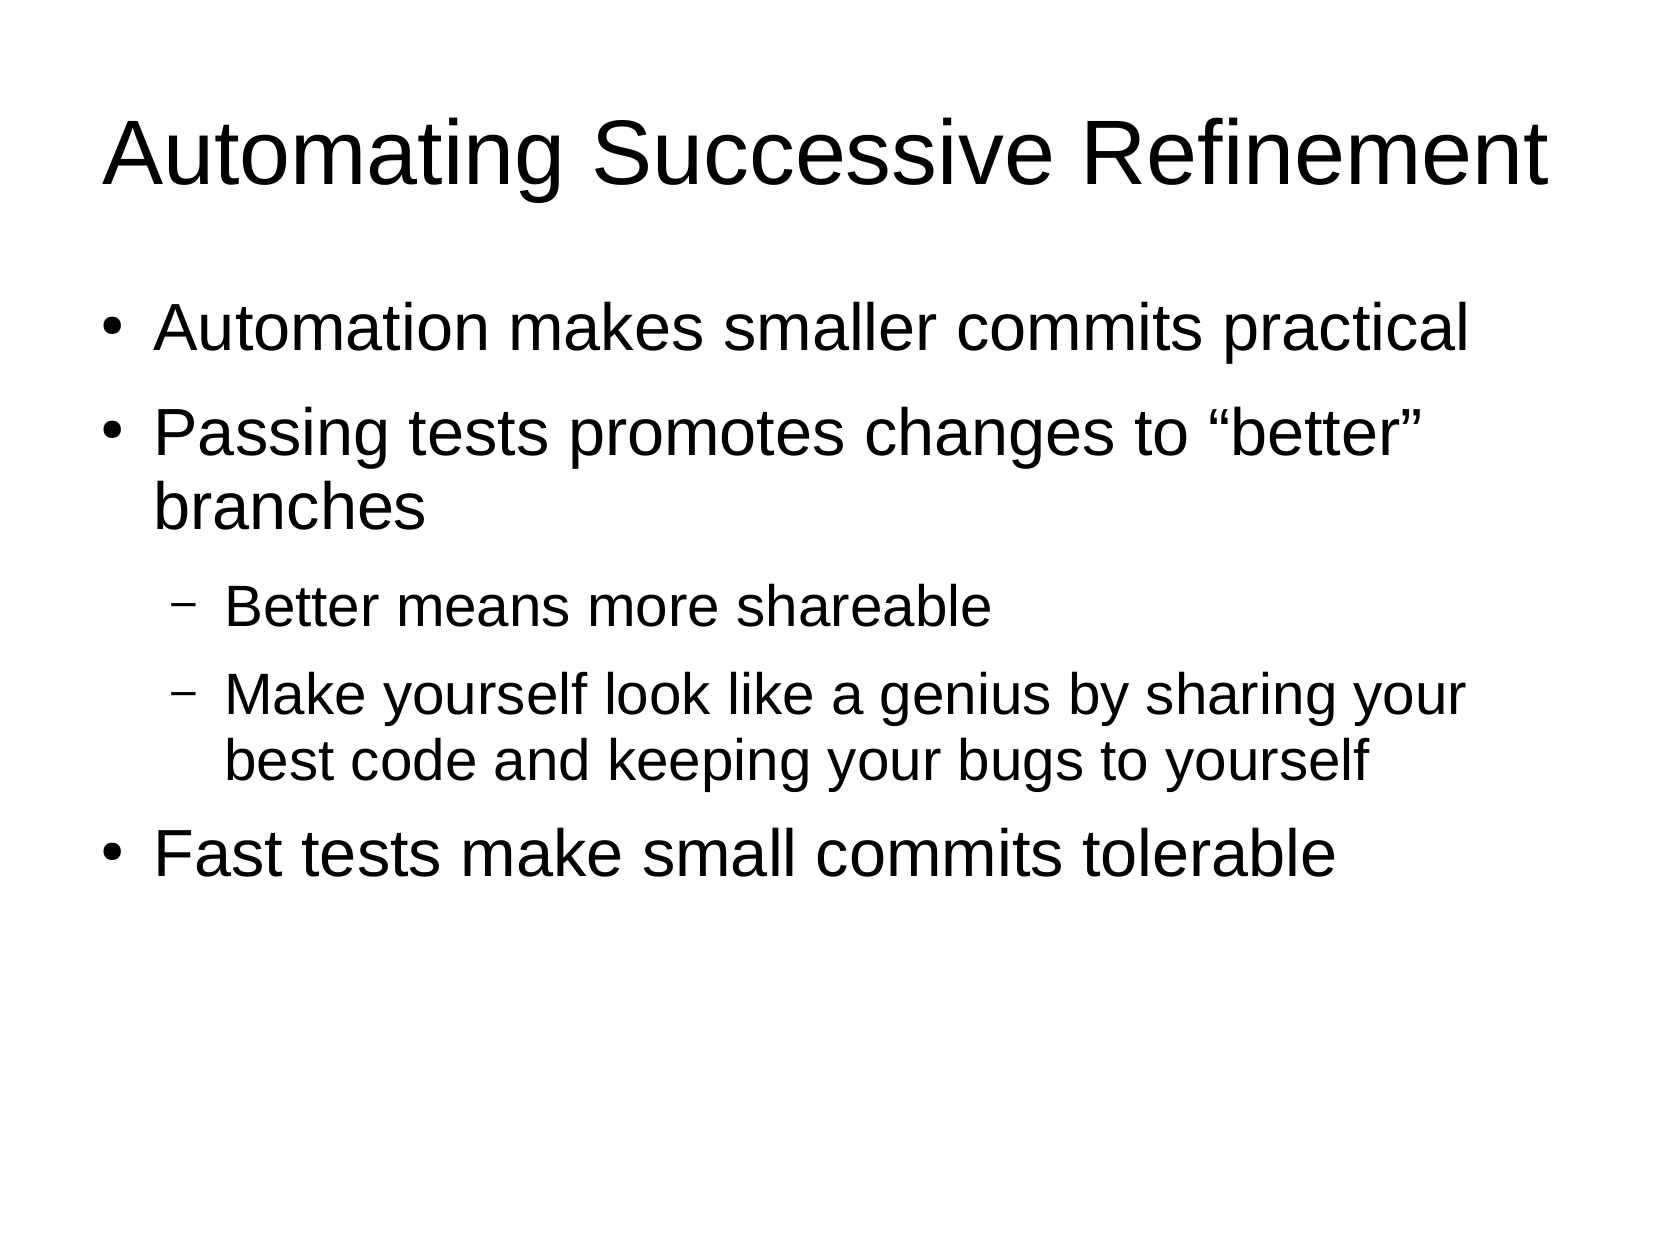

# Automating Successive Refinement
Automation makes smaller commits practical
Passing tests promotes changes to “better” branches
Better means more shareable
Make yourself look like a genius by sharing your best code and keeping your bugs to yourself
Fast tests make small commits tolerable